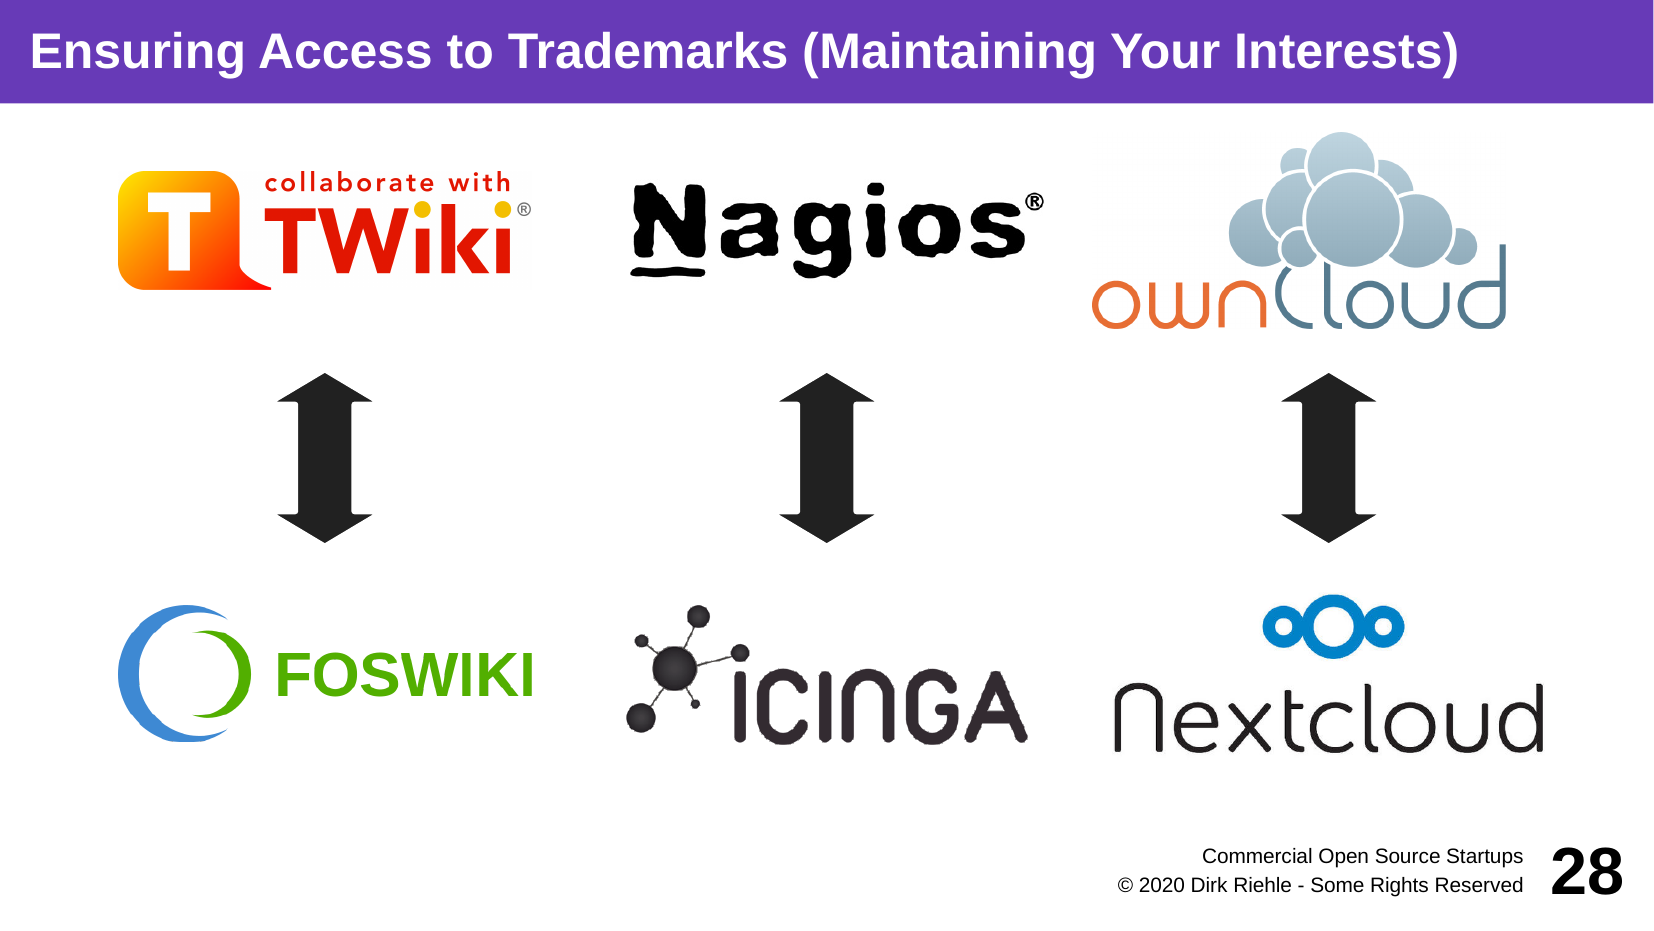

# Ensuring Access to Trademarks (Maintaining Your Interests)
Commercial Open Source Startups
28
© 2020 Dirk Riehle - Some Rights Reserved